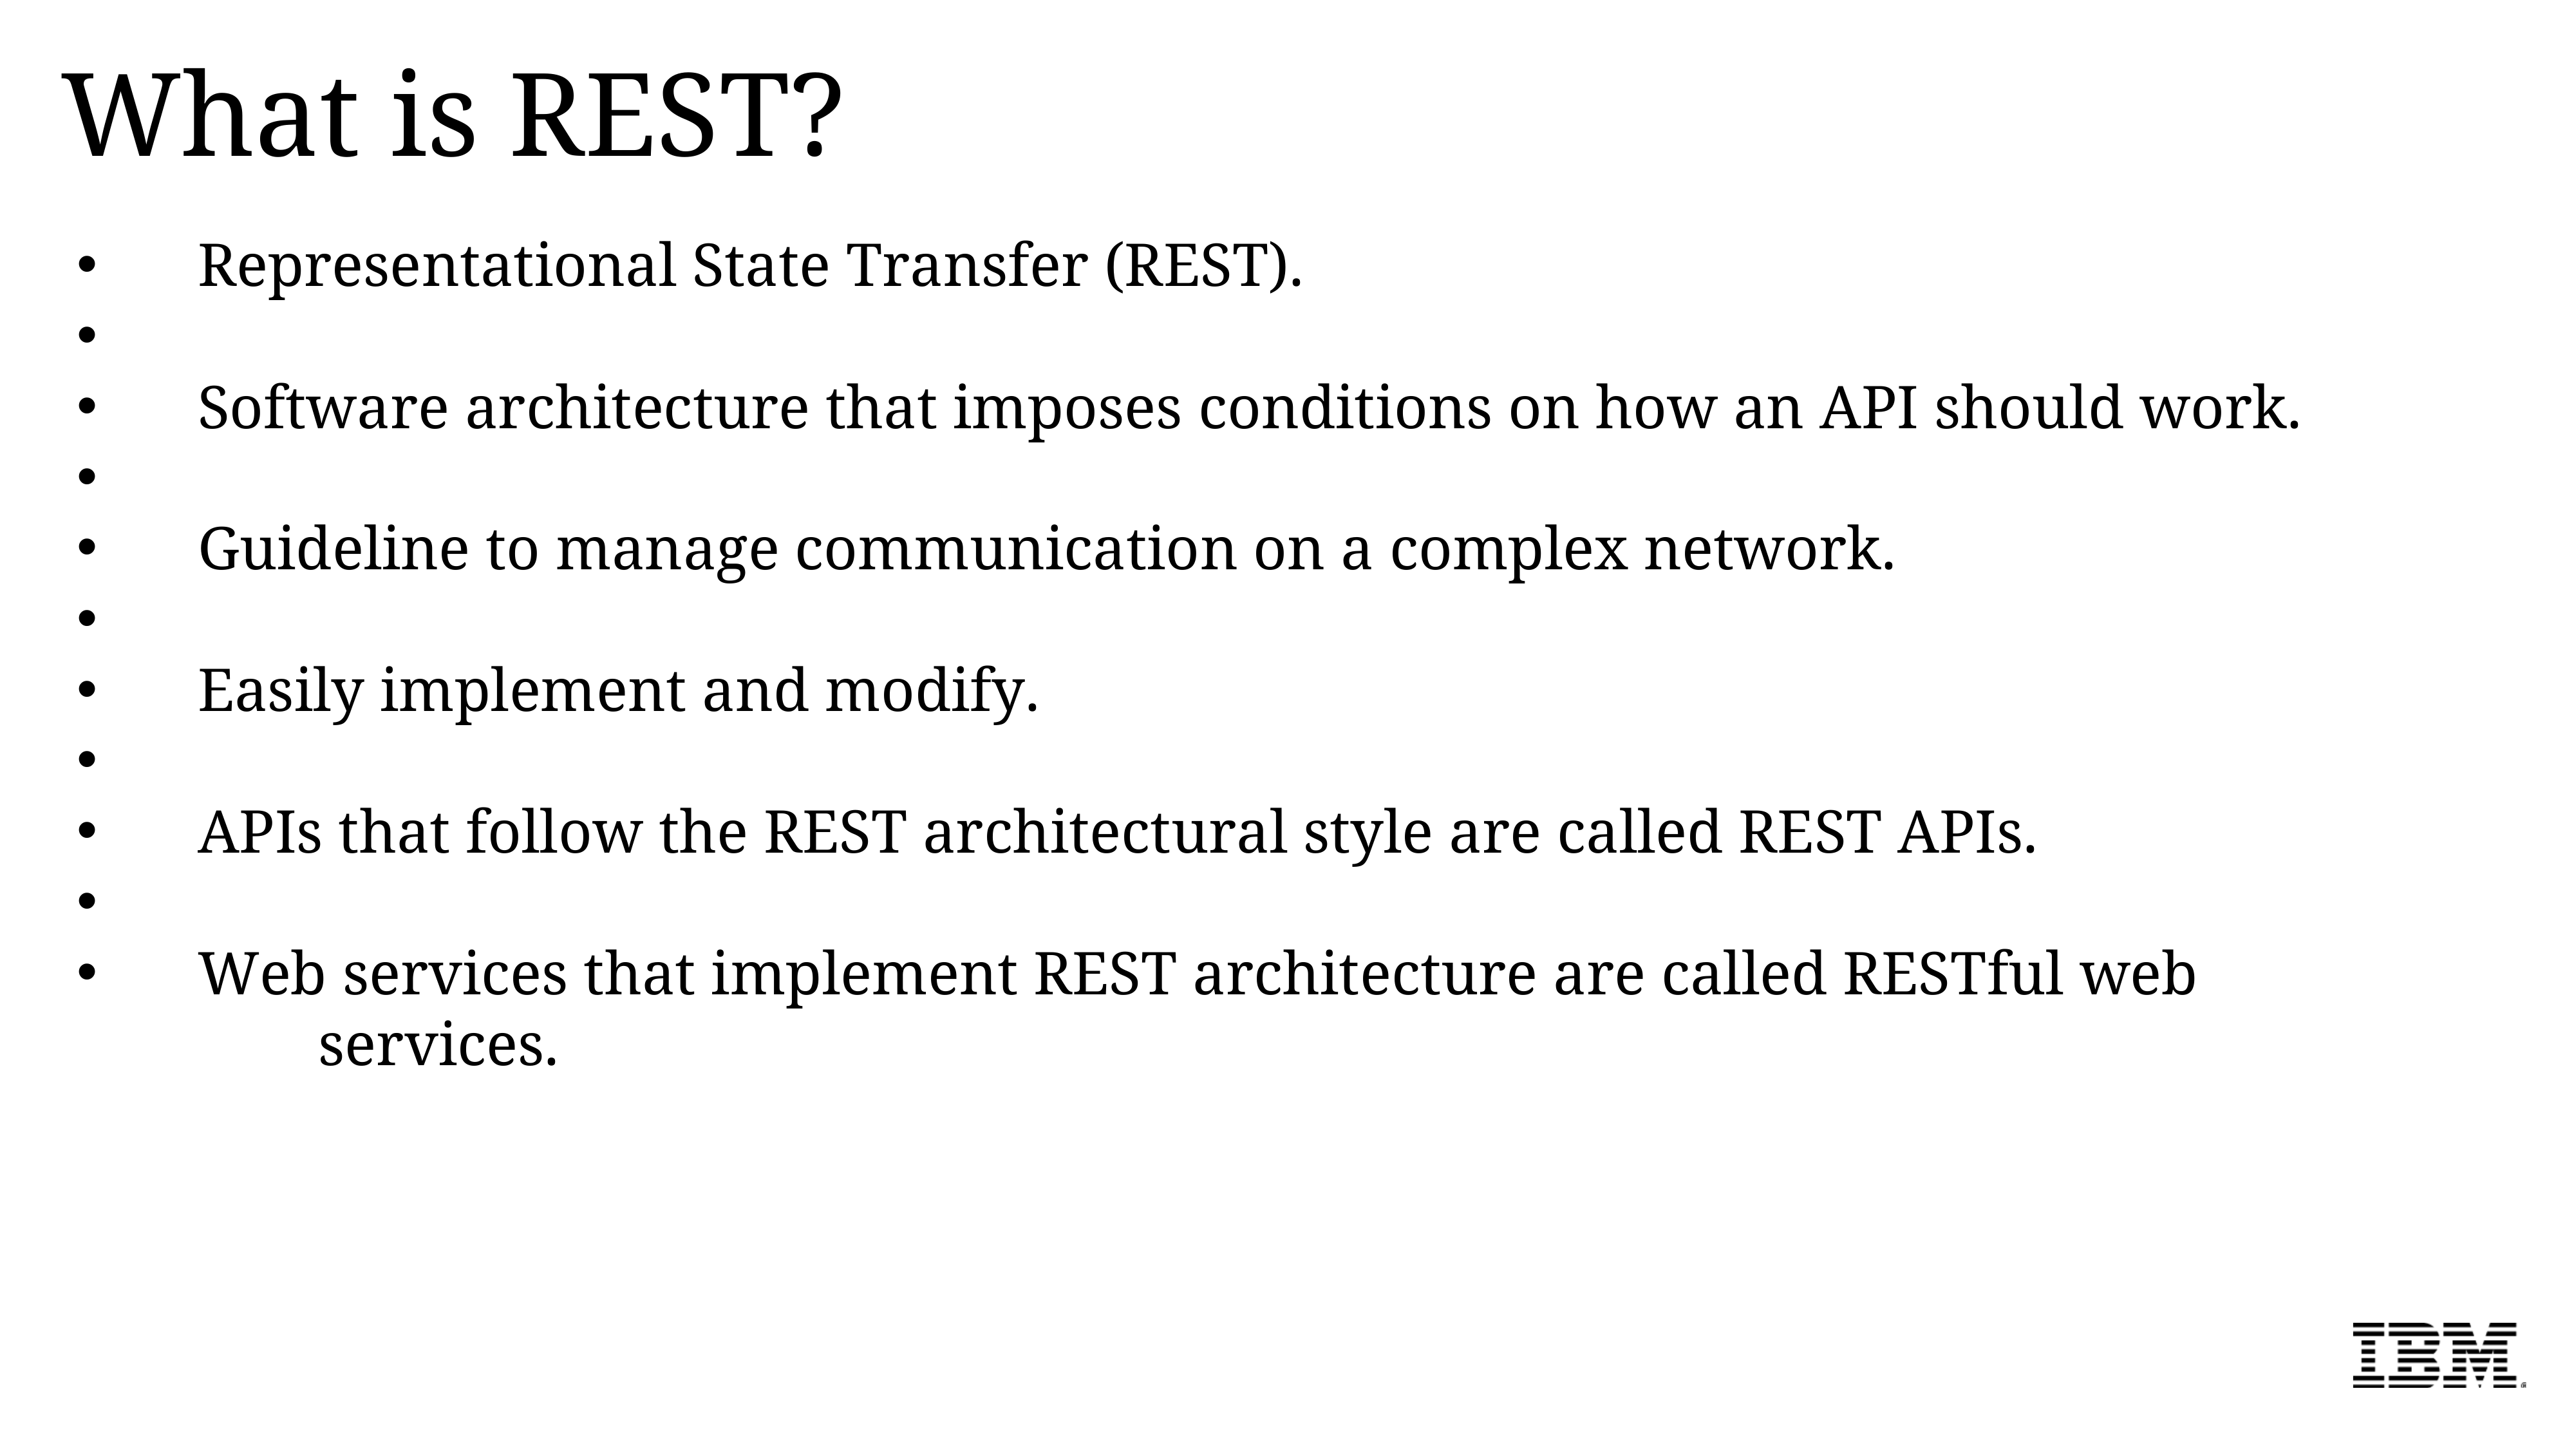

# What is REST?
Representational State Transfer (REST).
Software architecture that imposes conditions on how an API should work.
Guideline to manage communication on a complex network.
Easily implement and modify.
APIs that follow the REST architectural style are called REST APIs.
Web services that implement REST architecture are called RESTful web services.